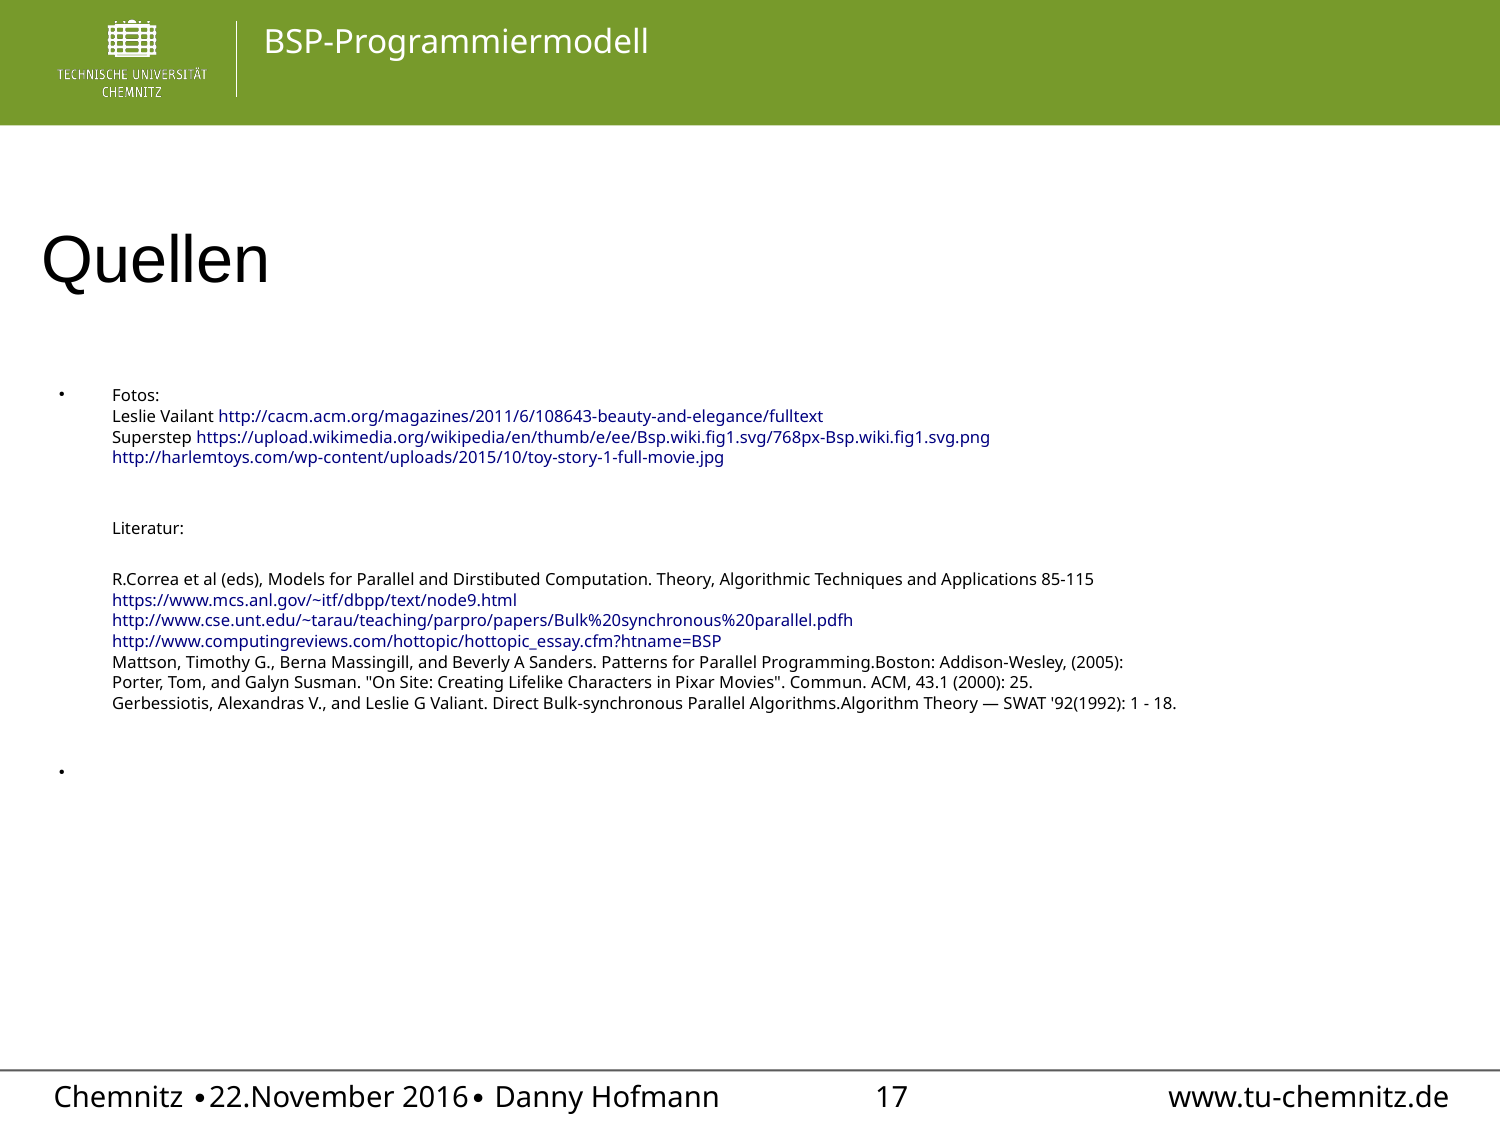

# Quellen
Fotos:
Leslie Vailant http://cacm.acm.org/magazines/2011/6/108643-beauty-and-elegance/fulltext
Superstep https://upload.wikimedia.org/wikipedia/en/thumb/e/ee/Bsp.wiki.fig1.svg/768px-Bsp.wiki.fig1.svg.png
http://harlemtoys.com/wp-content/uploads/2015/10/toy-story-1-full-movie.jpg
Literatur:
R.Correa et al (eds), Models for Parallel and Dirstibuted Computation. Theory, Algorithmic Techniques and Applications 85-115
https://www.mcs.anl.gov/~itf/dbpp/text/node9.html
http://www.cse.unt.edu/~tarau/teaching/parpro/papers/Bulk%20synchronous%20parallel.pdfh
http://www.computingreviews.com/hottopic/hottopic_essay.cfm?htname=BSP
Mattson, Timothy G., Berna Massingill, and Beverly A Sanders. Patterns for Parallel Programming.Boston: Addison-Wesley, (2005):
Porter, Tom, and Galyn Susman. "On Site: Creating Lifelike Characters in Pixar Movies". Commun. ACM, 43.1 (2000): 25.
Gerbessiotis, Alexandras V., and Leslie G Valiant. Direct Bulk-synchronous Parallel Algorithms.Algorithm Theory — SWAT '92(1992): 1 - 18.